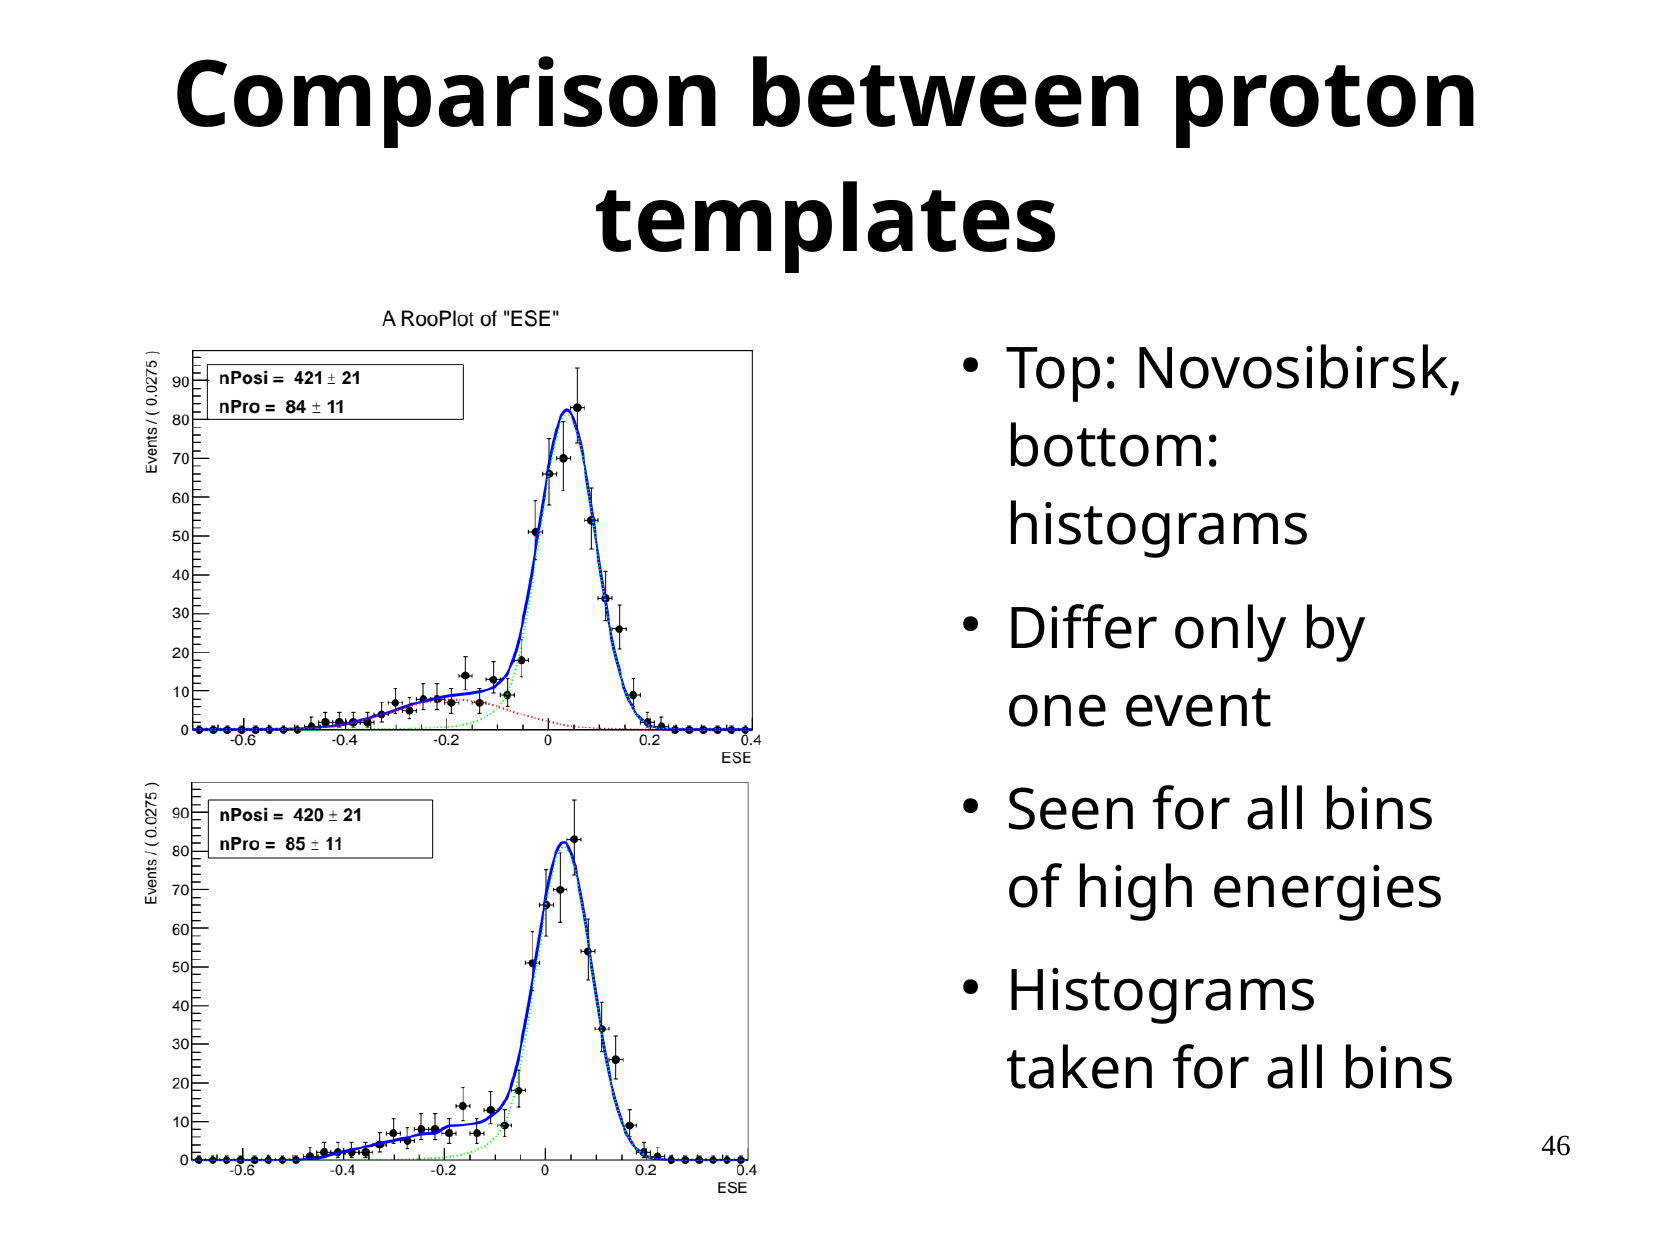

# Comparison between proton templates
Top: Novosibirsk, bottom: histograms
Differ only by one event
Seen for all bins of high energies
Histograms taken for all bins
46